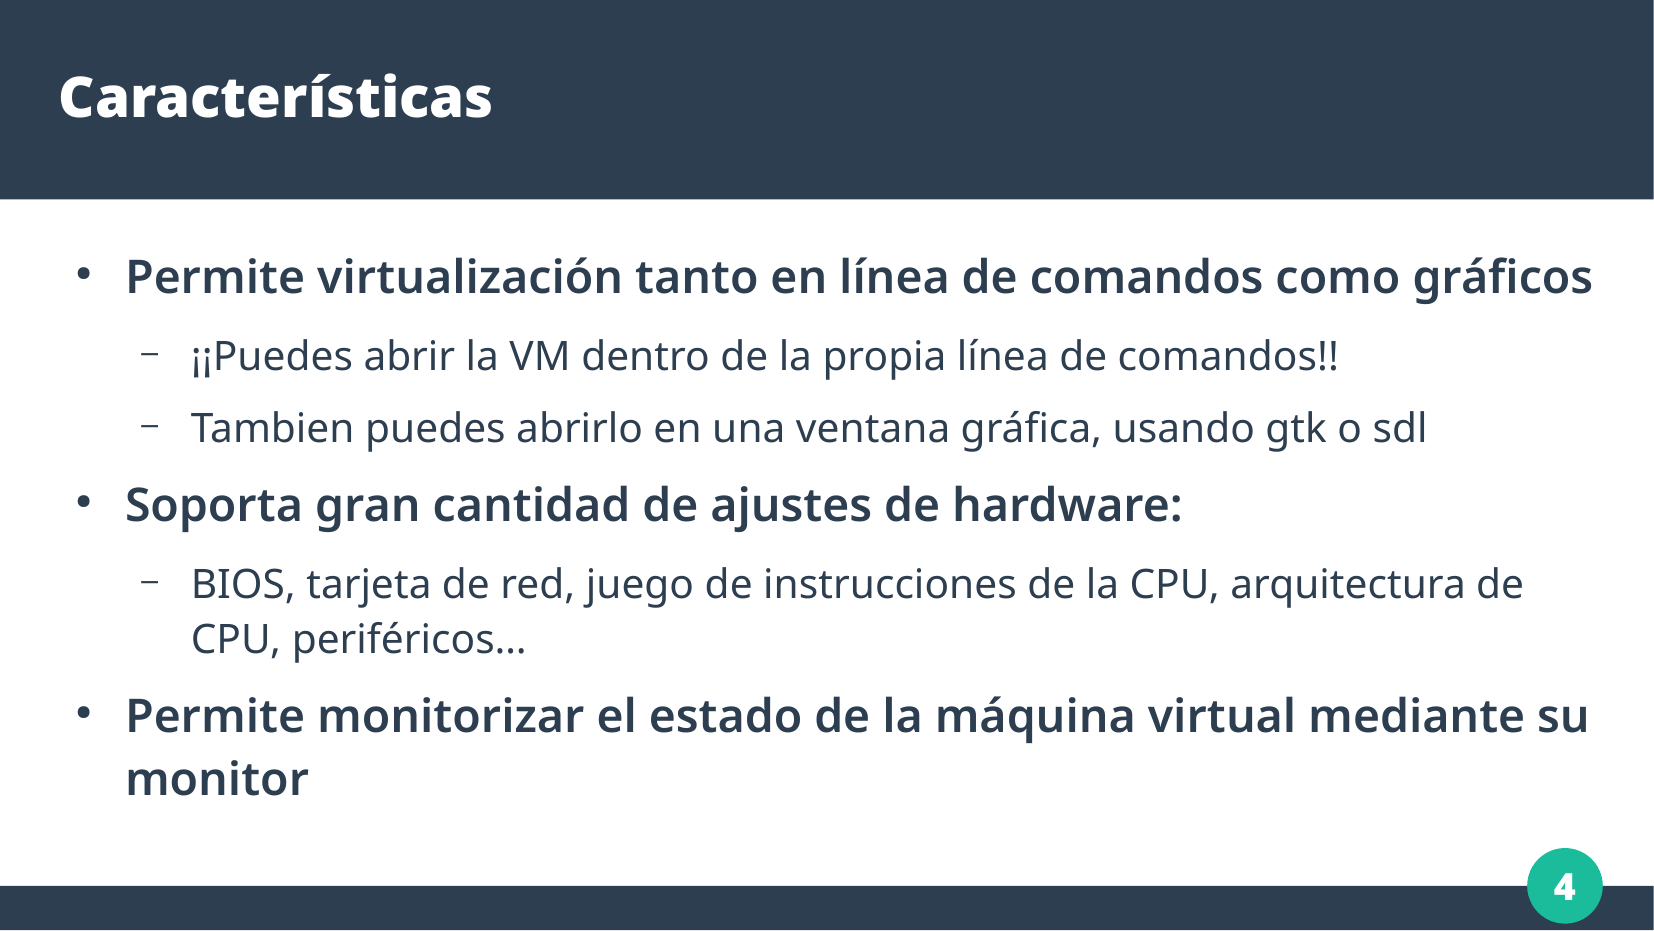

# Características
Permite virtualización tanto en línea de comandos como gráficos
¡¡Puedes abrir la VM dentro de la propia línea de comandos!!
Tambien puedes abrirlo en una ventana gráfica, usando gtk o sdl
Soporta gran cantidad de ajustes de hardware:
BIOS, tarjeta de red, juego de instrucciones de la CPU, arquitectura de CPU, periféricos…
Permite monitorizar el estado de la máquina virtual mediante su monitor